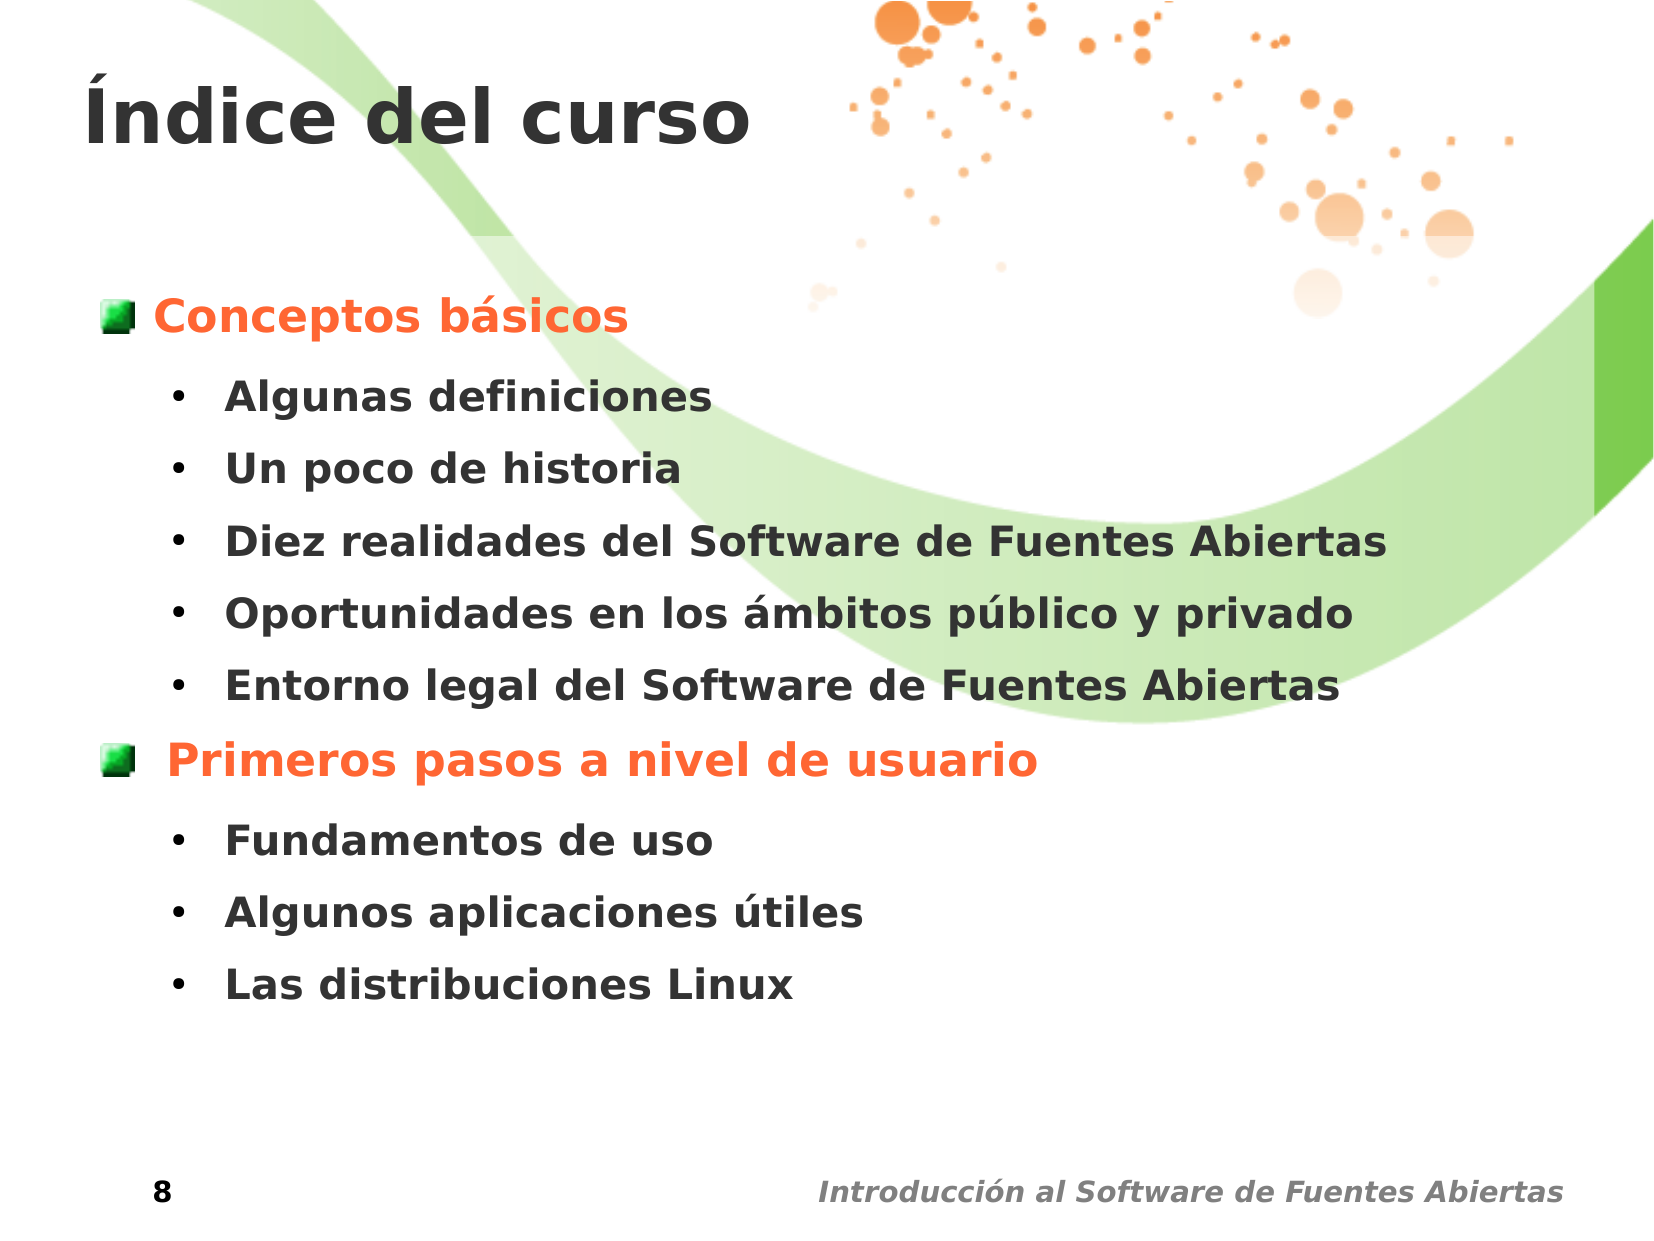

# Índice del curso
Conceptos básicos
Algunas definiciones
Un poco de historia
Diez realidades del Software de Fuentes Abiertas
Oportunidades en los ámbitos público y privado
Entorno legal del Software de Fuentes Abiertas
 Primeros pasos a nivel de usuario
Fundamentos de uso
Algunos aplicaciones útiles
Las distribuciones Linux